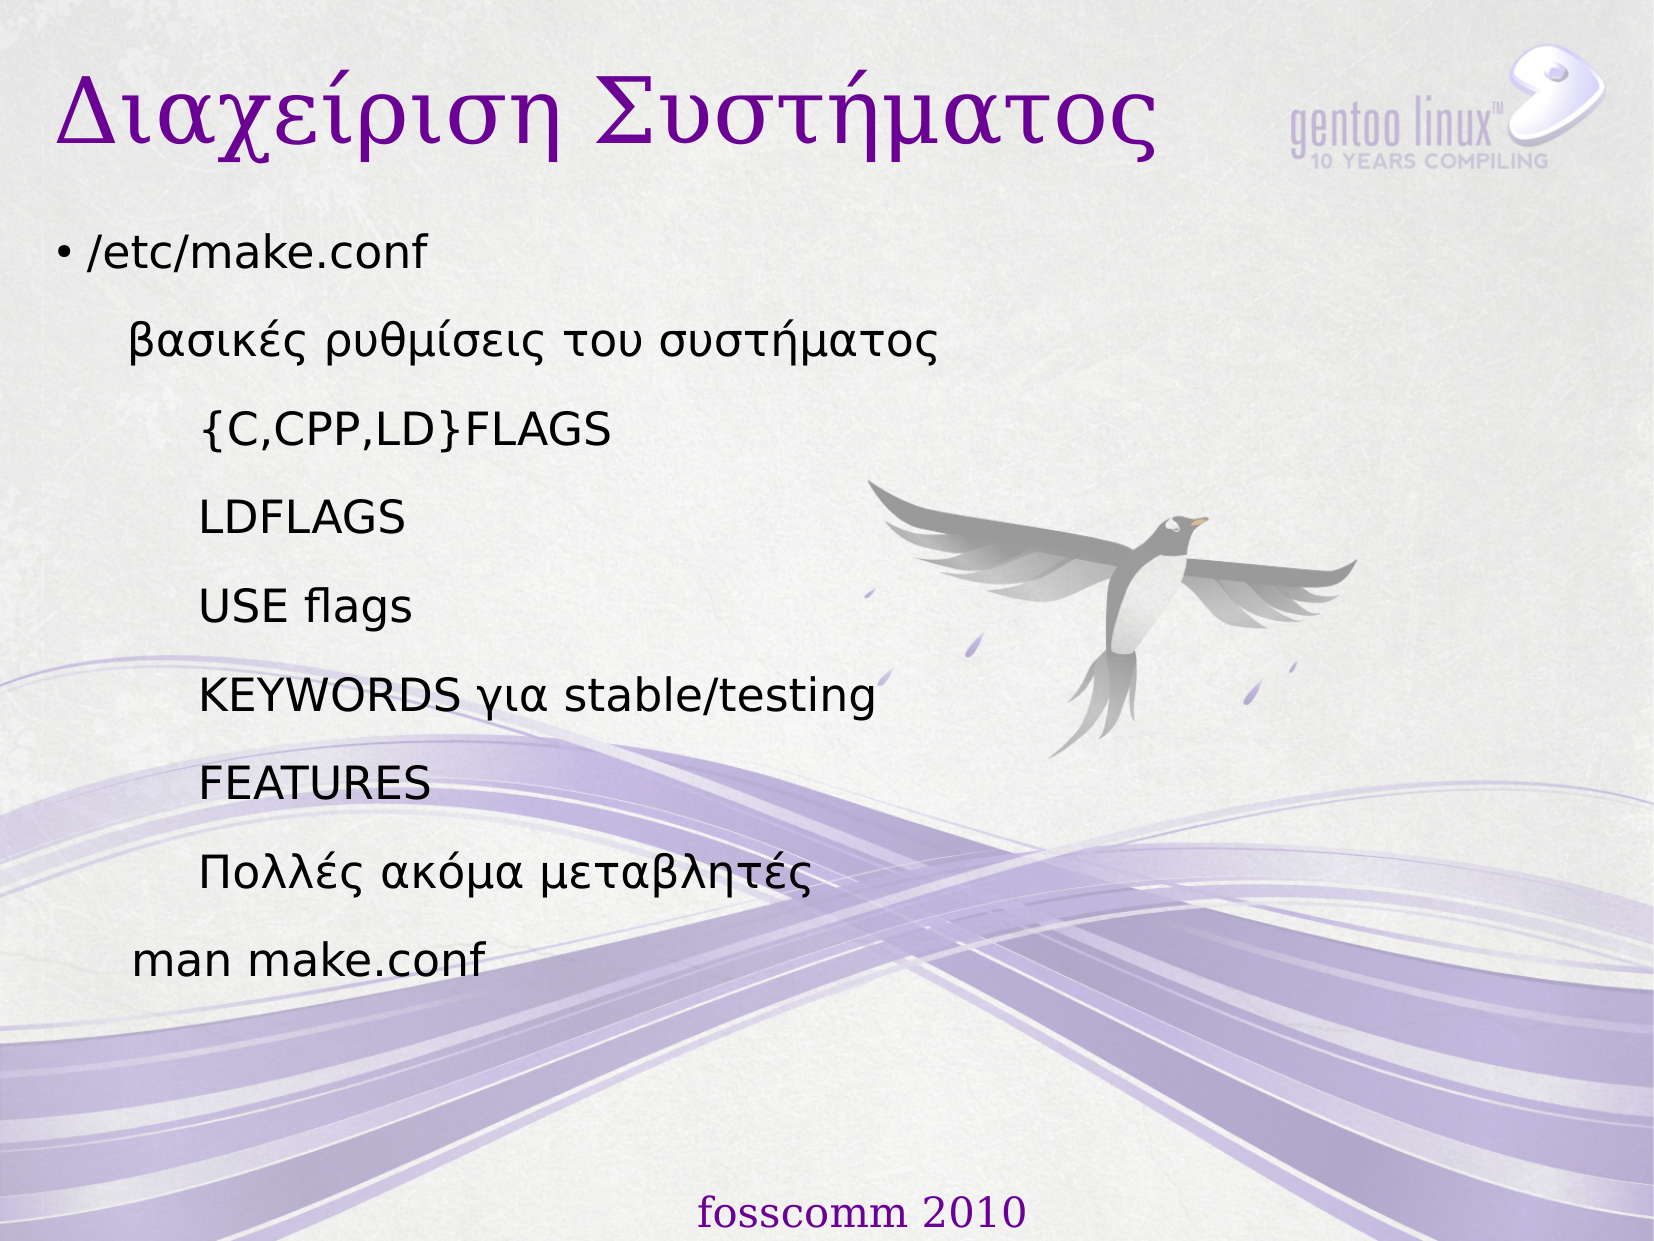

# Διαχείριση Συστήματος
 /etc/make.conf
βασικές ρυθμίσεις του συστήματος
{C,CPP,LD}FLAGS
LDFLAGS
USE flags
KEYWORDS για stable/testing
FEATURES
Πολλές ακόμα μεταβλητές
	man make.conf
fosscomm 2010